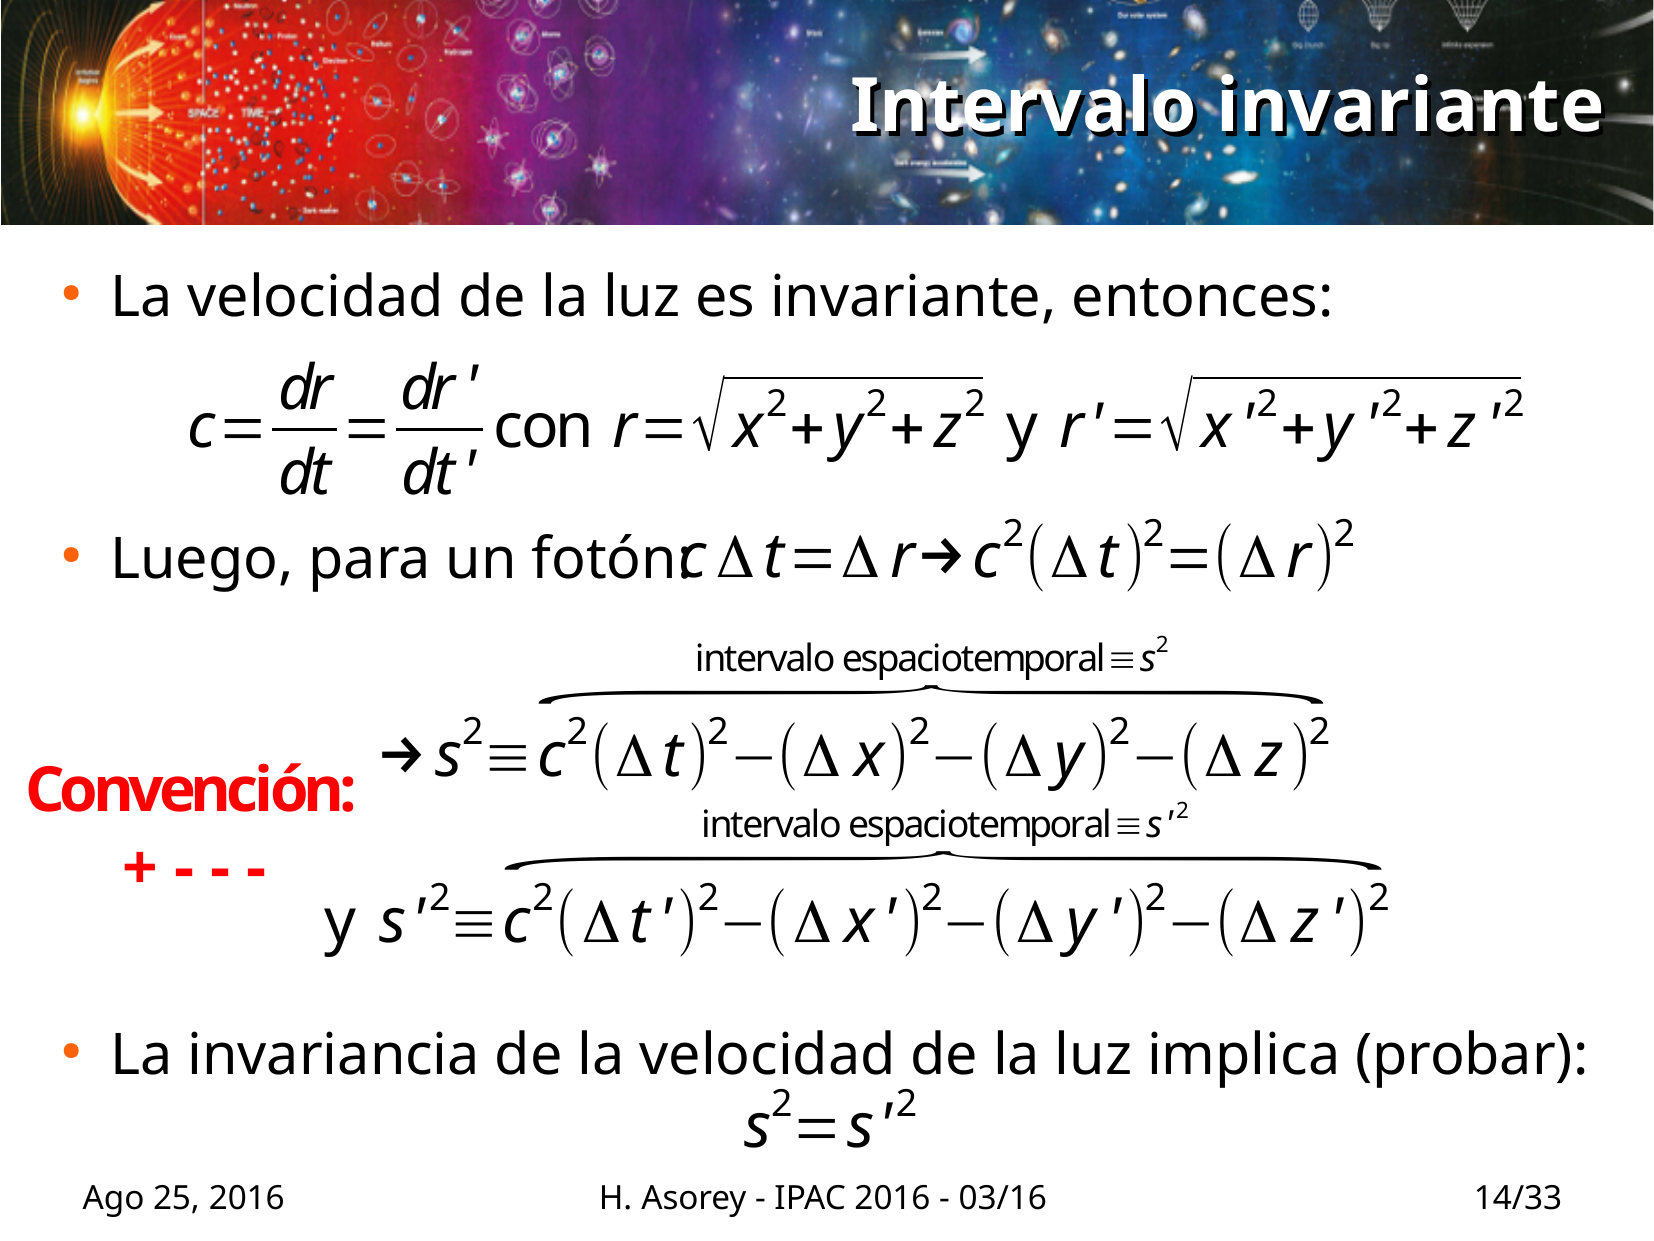

# Intervalo invariante
La velocidad de la luz es invariante, entonces:
Luego, para un fotón:
La invariancia de la velocidad de la luz implica (probar):
Ago 25, 2016
H. Asorey - IPAC 2016 - 03/16
14